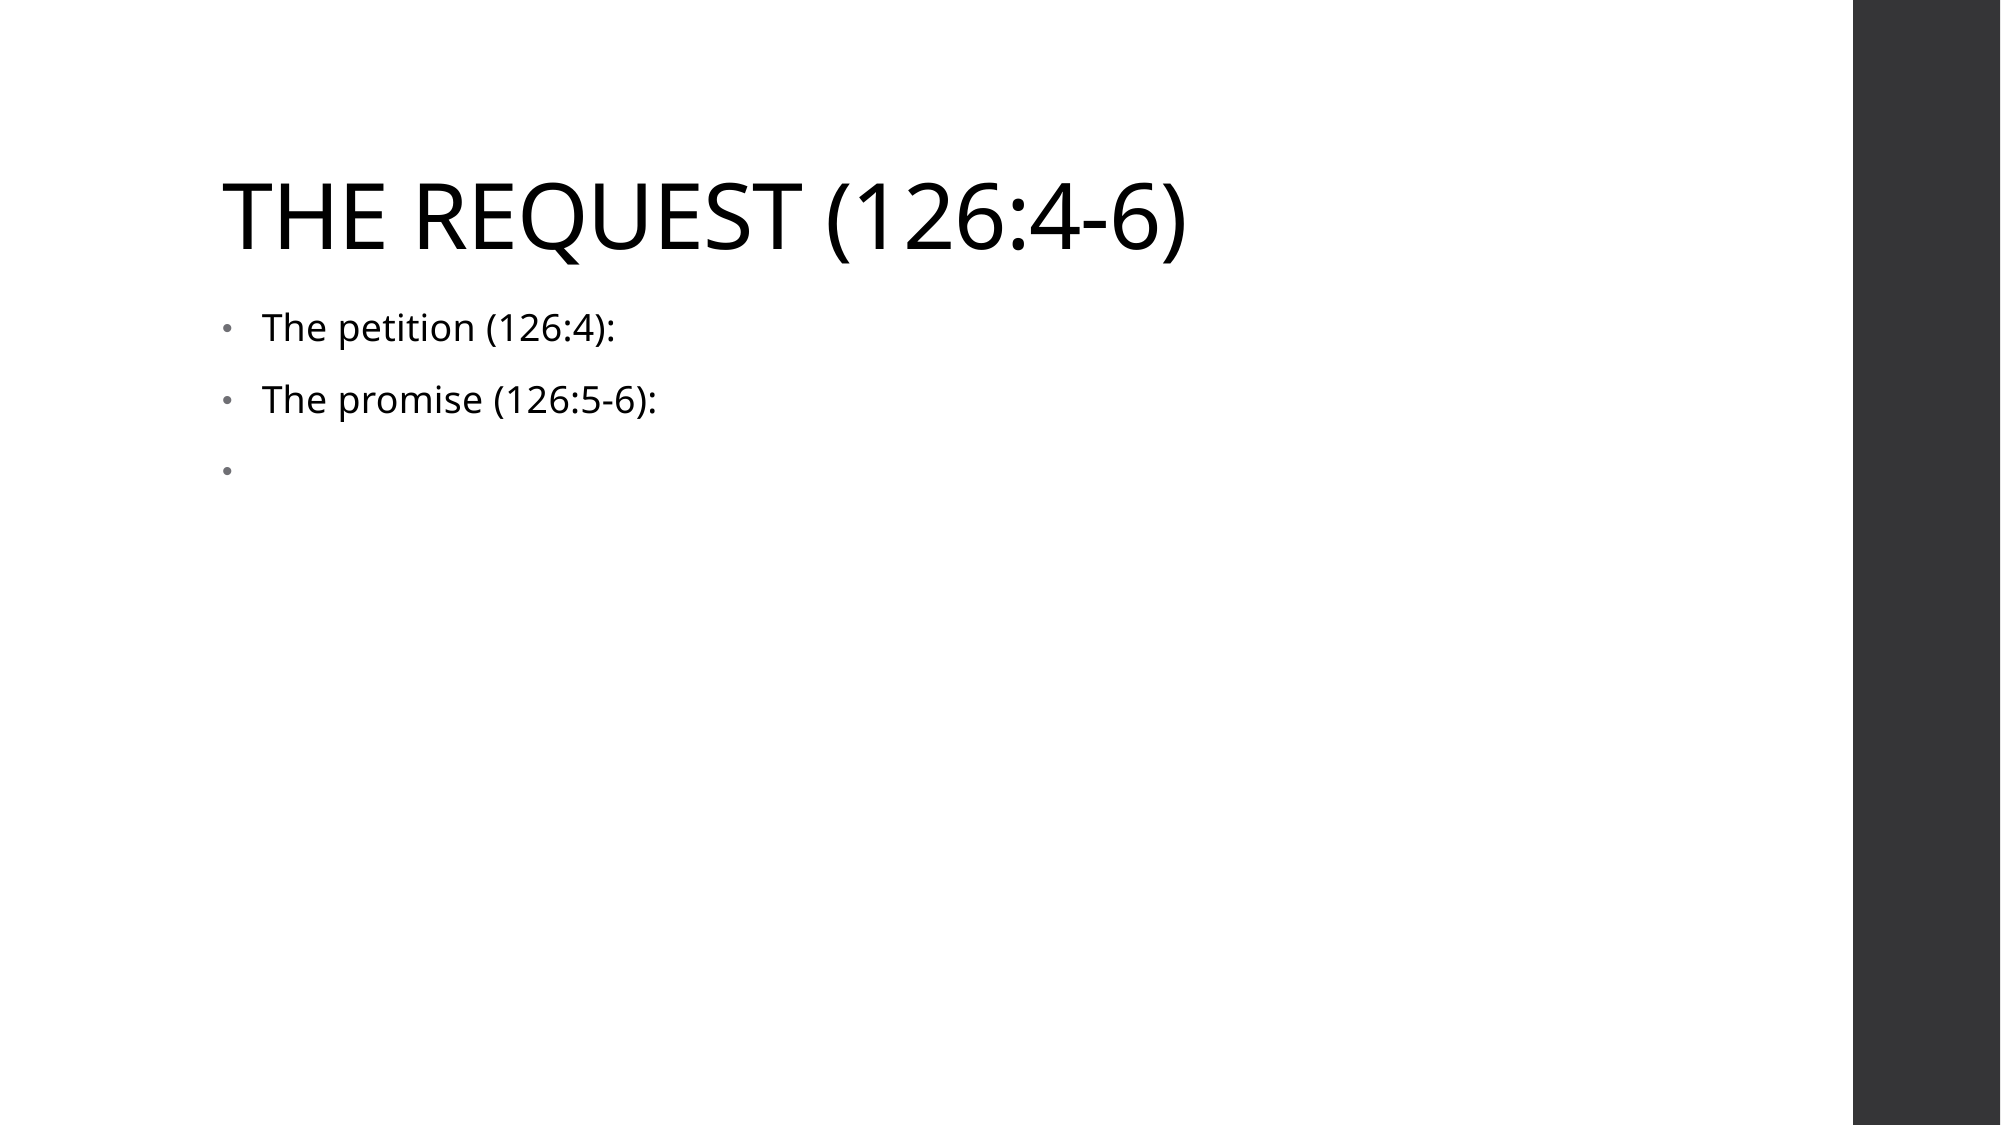

# THE REQUEST (126:4-6)
 The petition (126:4):
 The promise (126:5-6):